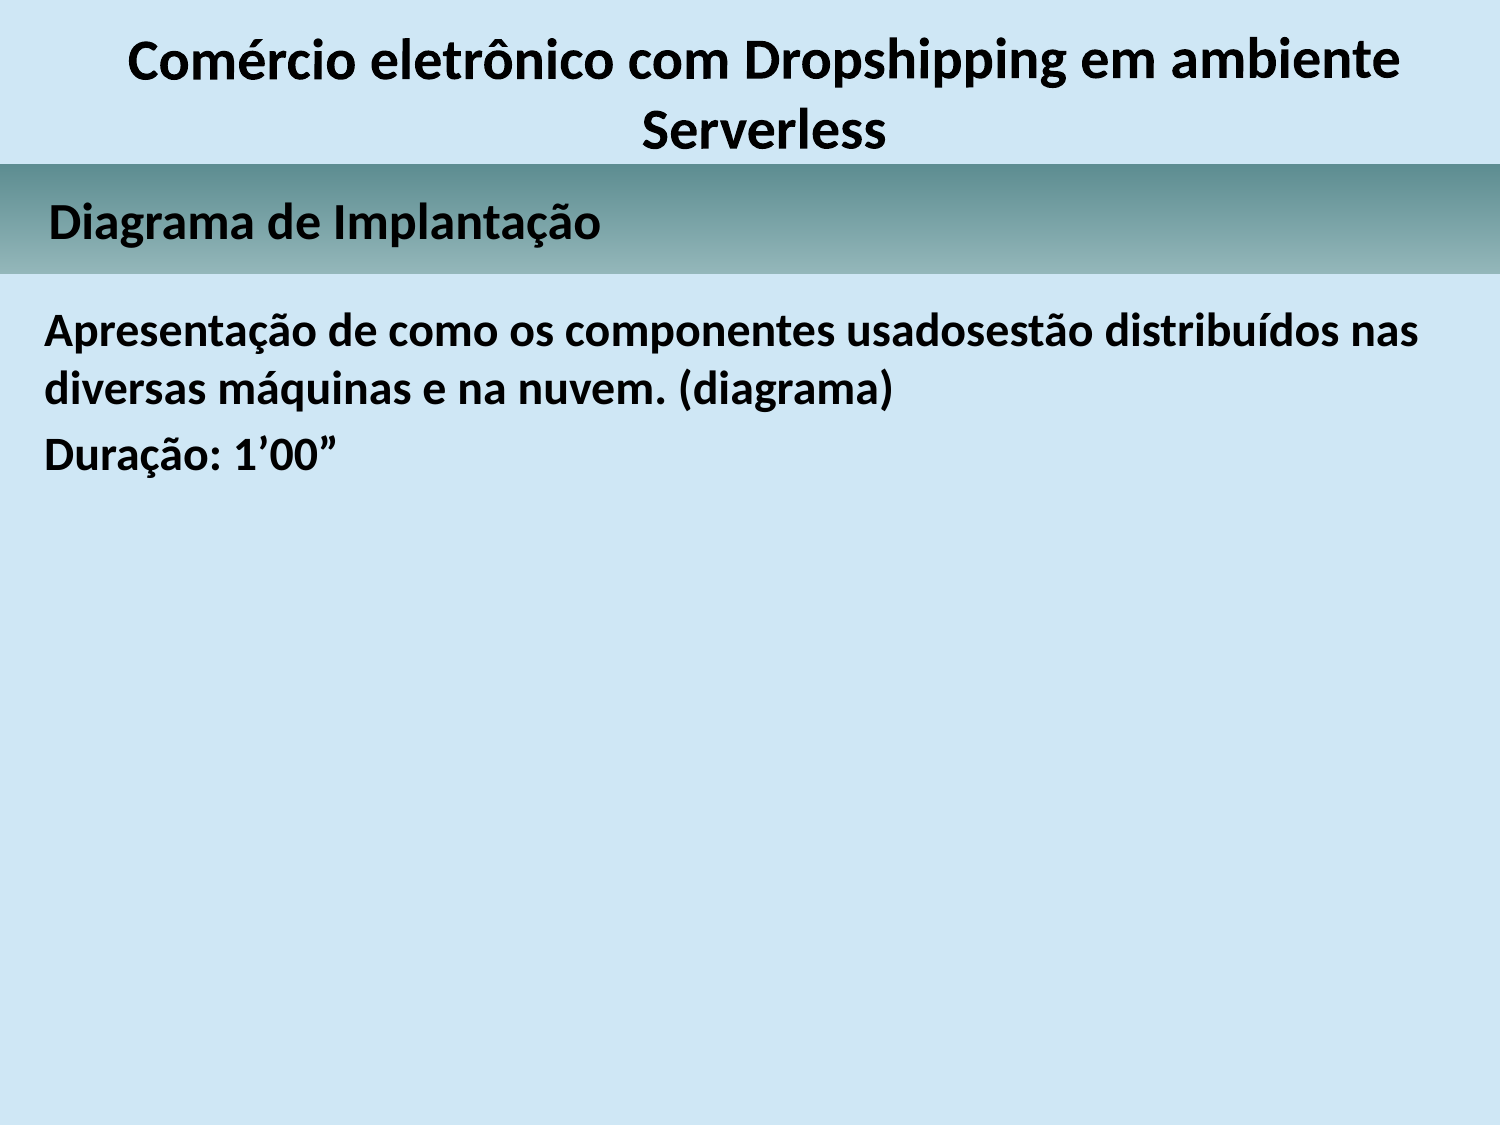

Comércio eletrônico com Dropshipping em ambiente Serverless
Diagrama de Implantação
Apresentação de como os componentes usadosestão distribuídos nas diversas máquinas e na nuvem. (diagrama)
Duração: 1’00”